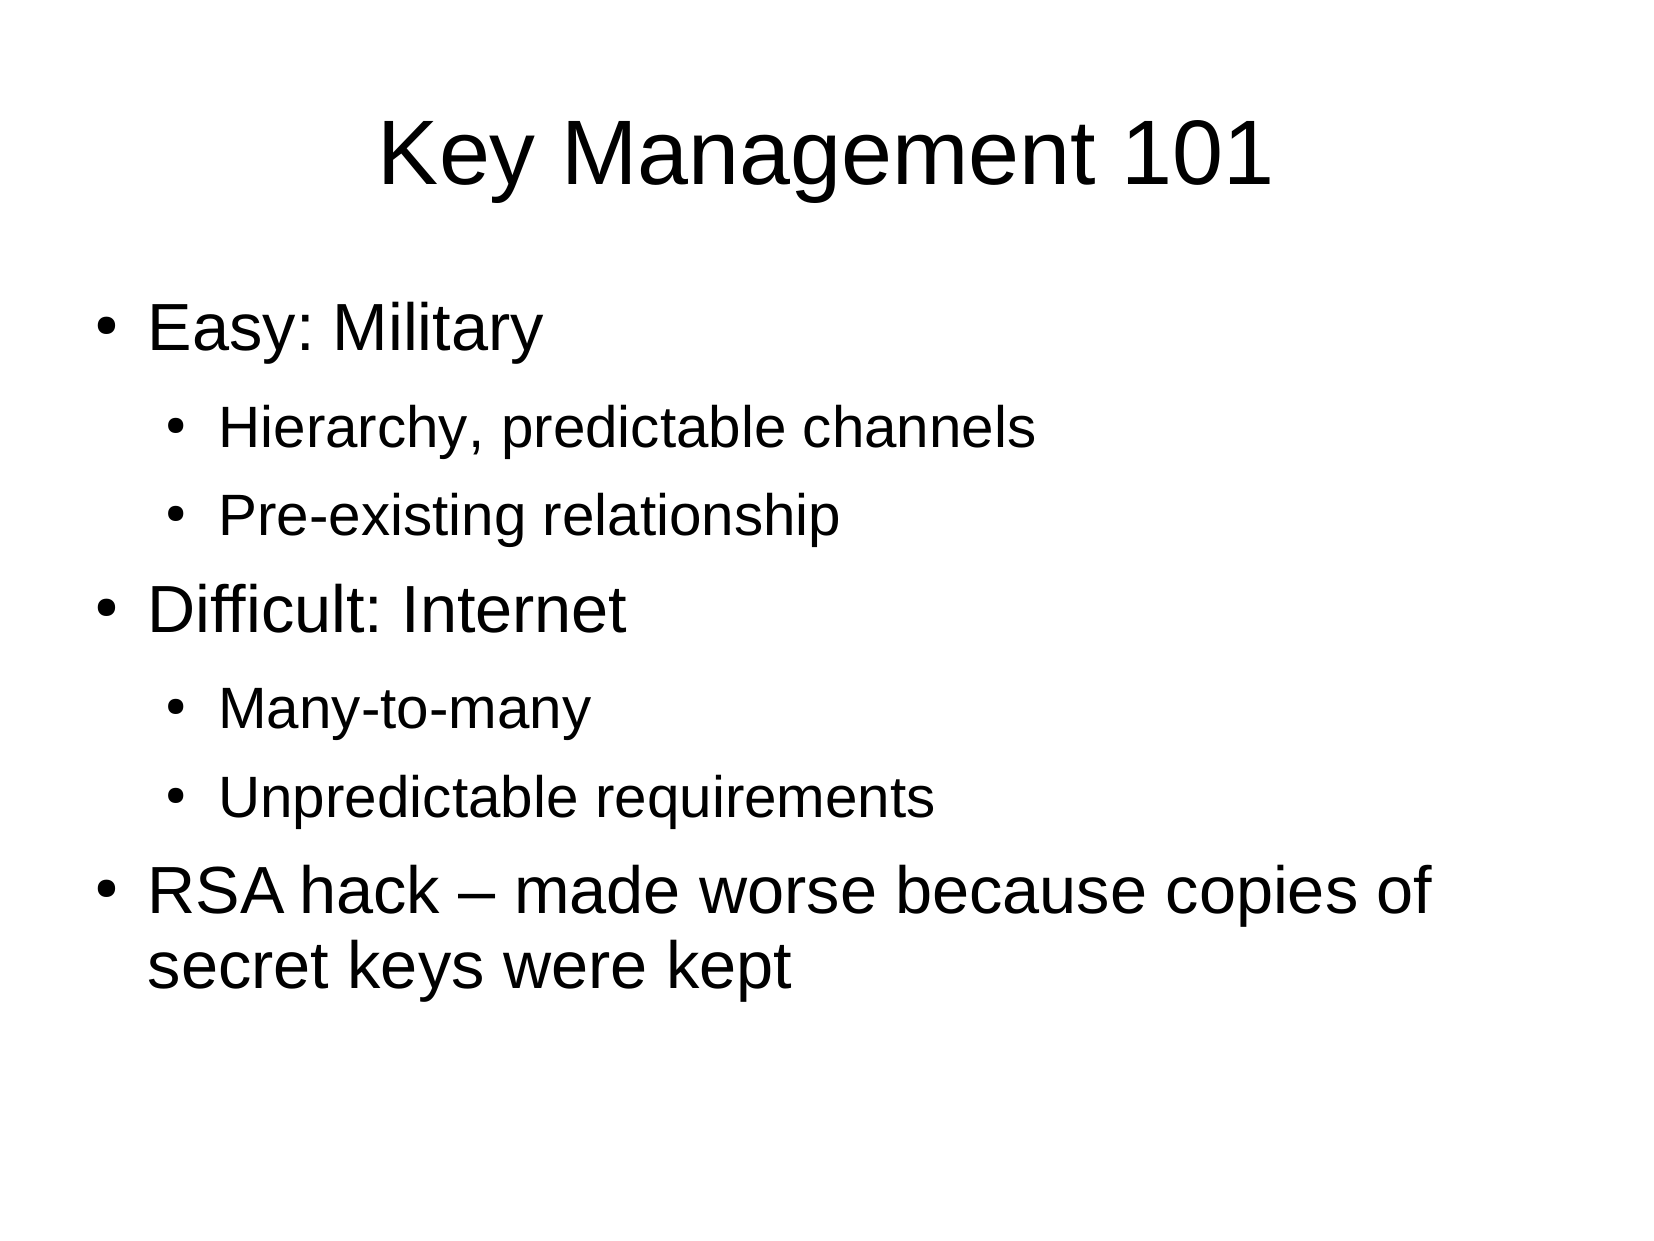

# Key Management 101
Easy: Military
Hierarchy, predictable channels
Pre-existing relationship
Difficult: Internet
Many-to-many
Unpredictable requirements
RSA hack – made worse because copies of secret keys were kept